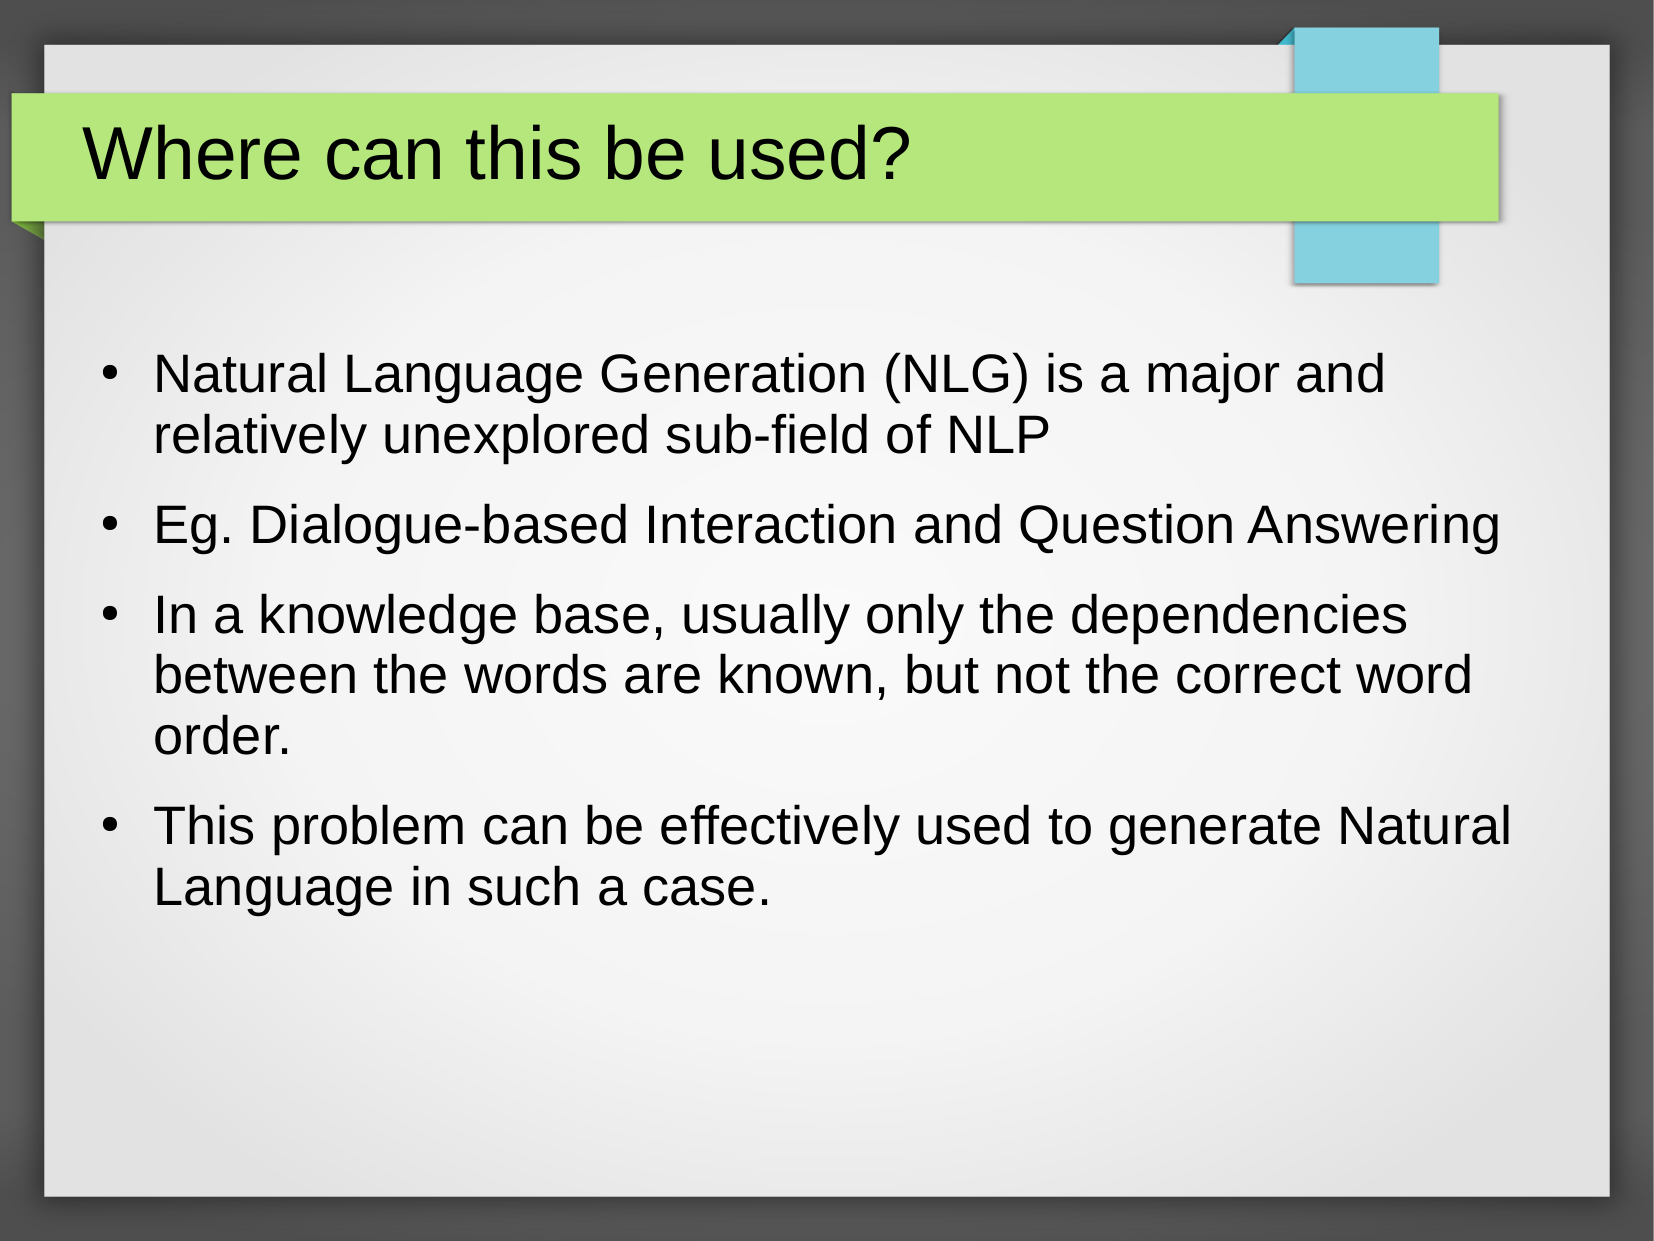

# Where can this be used?
Natural Language Generation (NLG) is a major and relatively unexplored sub-field of NLP
Eg. Dialogue-based Interaction and Question Answering
In a knowledge base, usually only the dependencies between the words are known, but not the correct word order.
This problem can be effectively used to generate Natural Language in such a case.